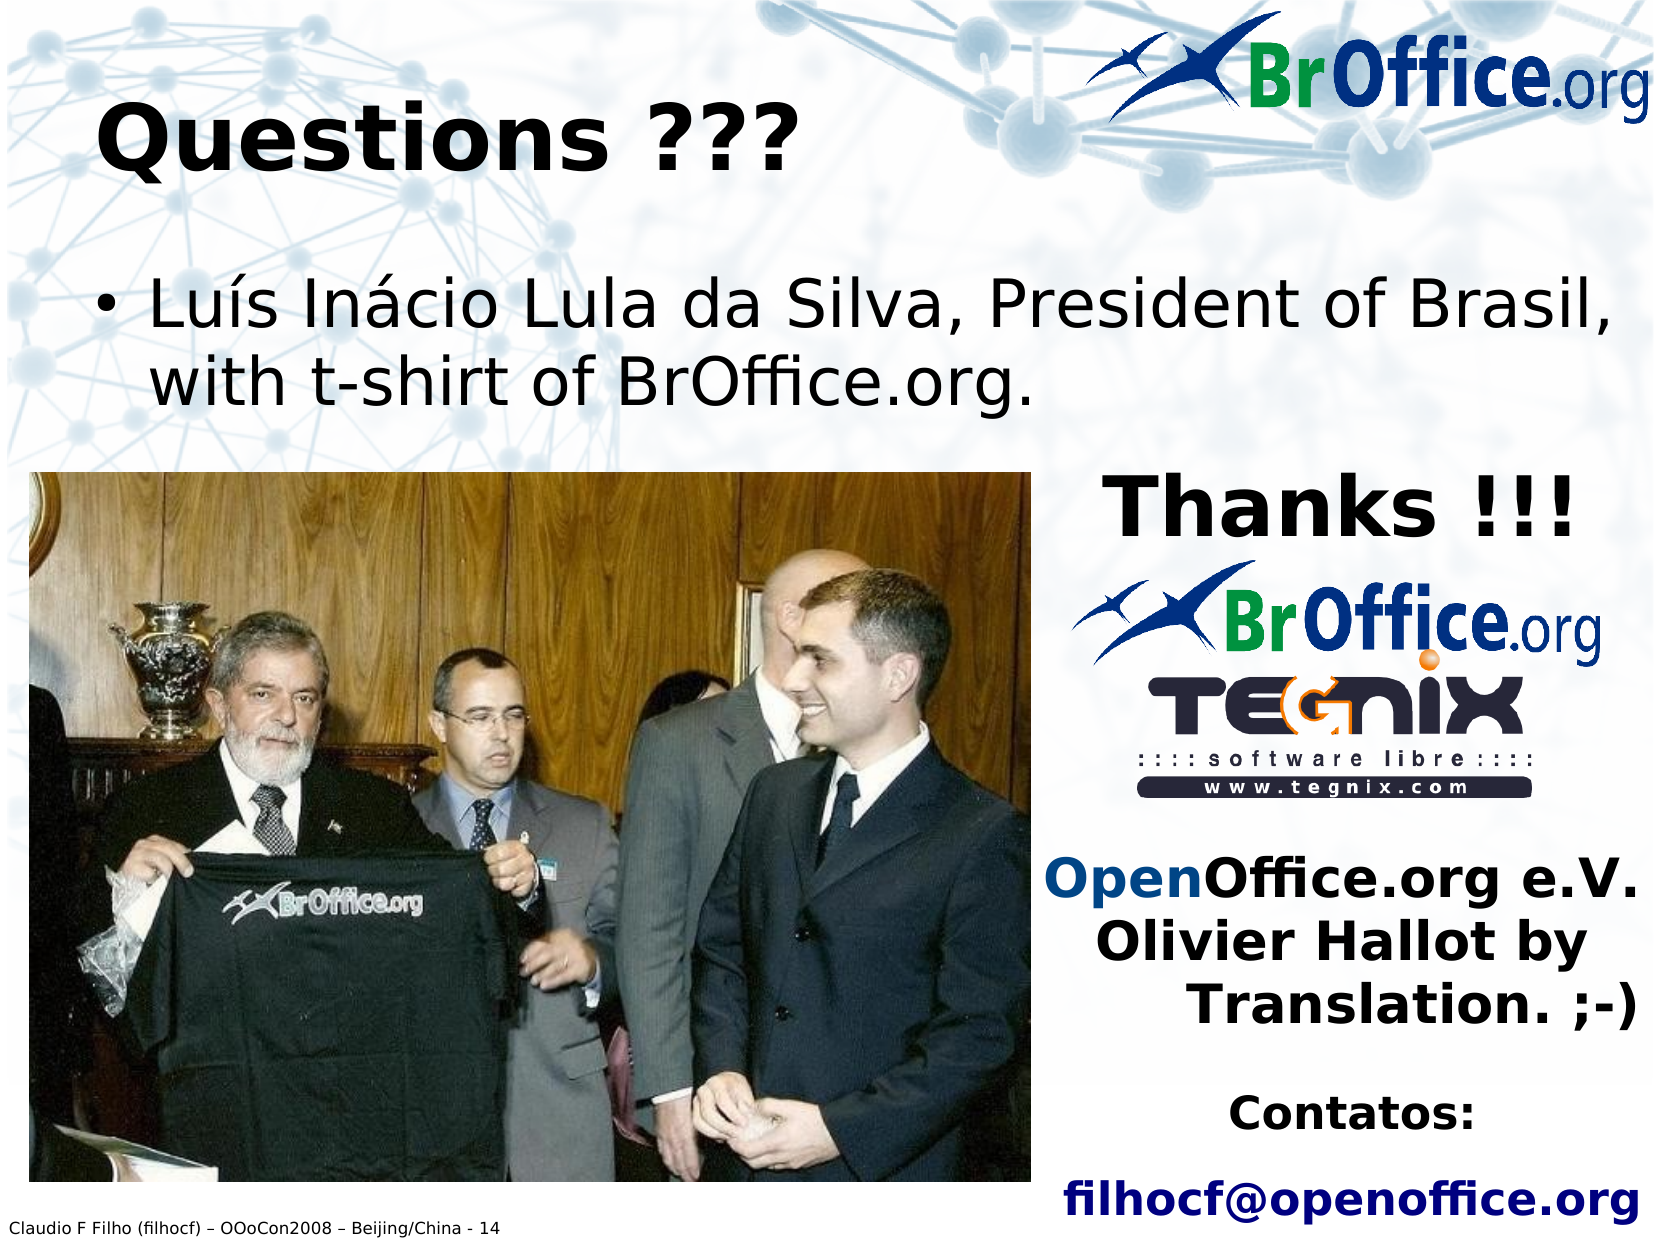

# Questions ???
Luís Inácio Lula da Silva, President of Brasil, with t-shirt of BrOffice.org.
Thanks !!!
OpenOffice.org e.V.
Olivier Hallot by
Translation. ;-)
Contatos:
filhocf@openoffice.org